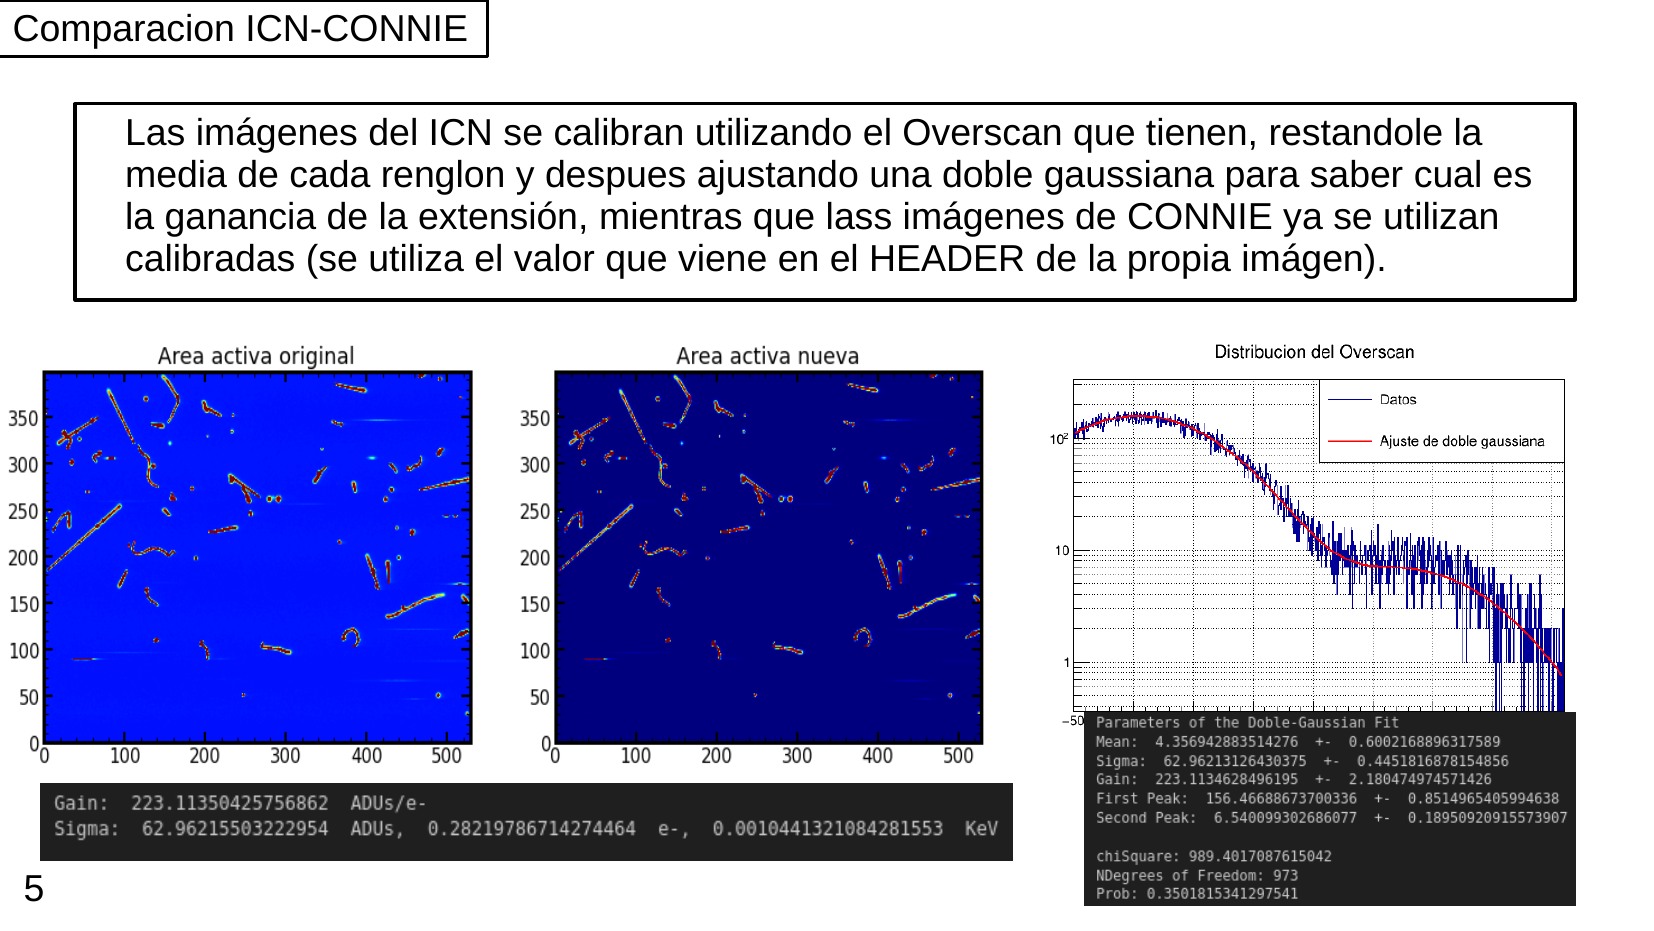

Comparacion ICN-CONNIE
Las imágenes del ICN se calibran utilizando el Overscan que tienen, restandole la media de cada renglon y despues ajustando una doble gaussiana para saber cual es la ganancia de la extensión, mientras que lass imágenes de CONNIE ya se utilizan calibradas (se utiliza el valor que viene en el HEADER de la propia imágen).